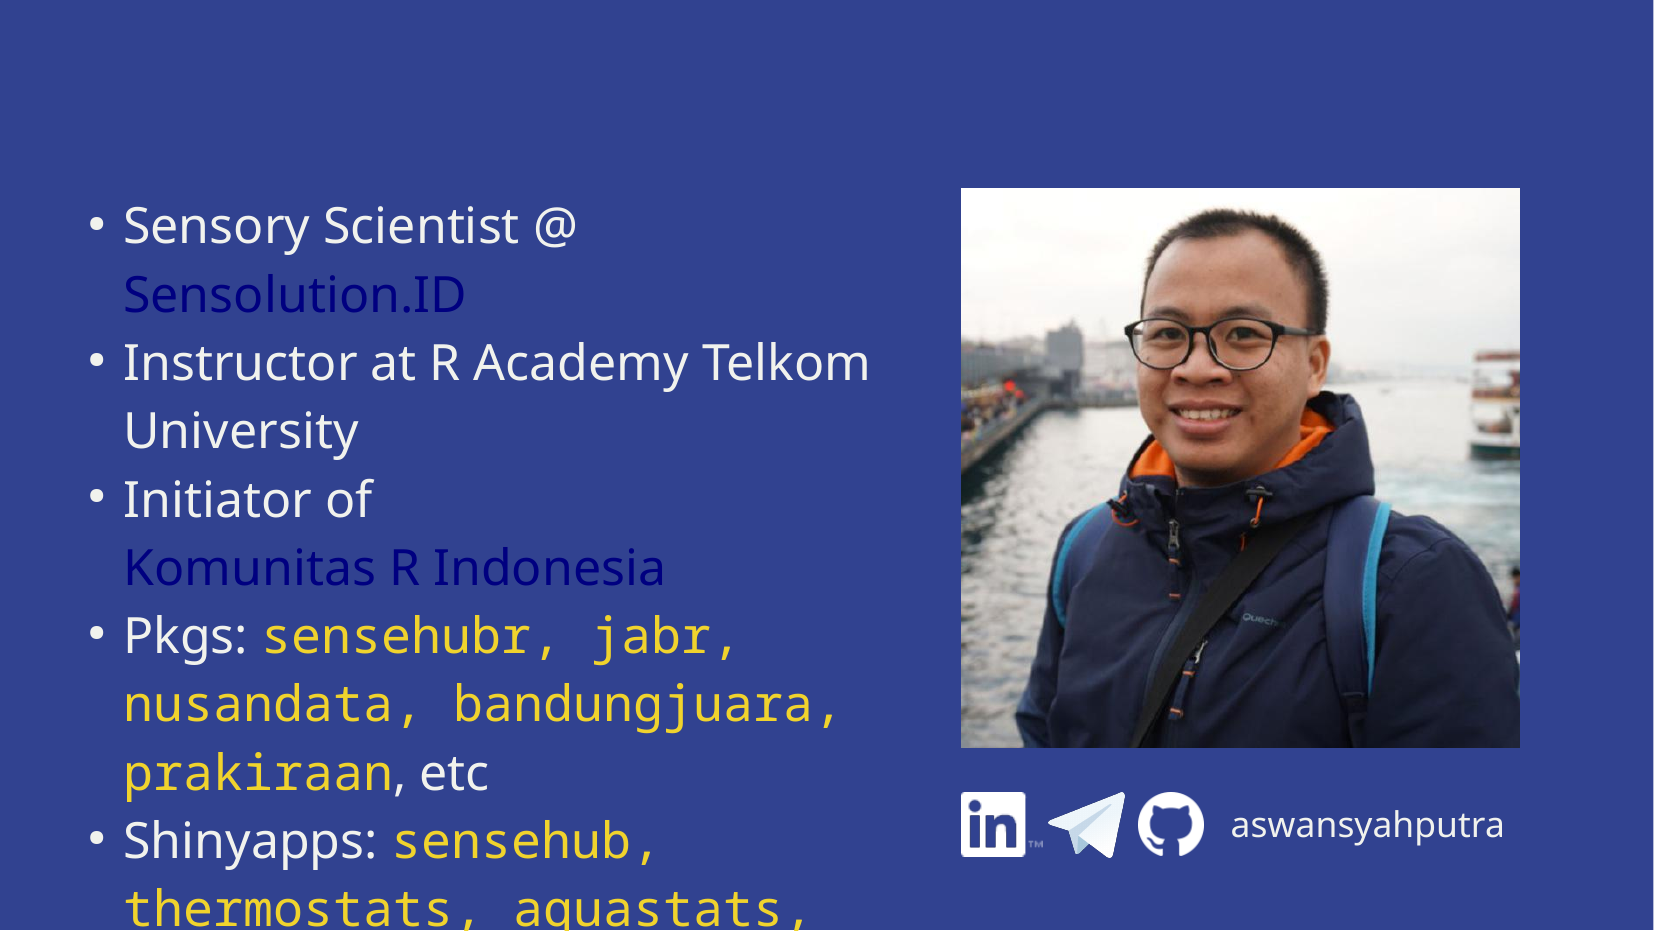

Sensory Scientist @ Sensolution.ID
Instructor at R Academy Telkom University
Initiator of Komunitas R Indonesia
Pkgs: sensehubr, jabr, nusandata, bandungjuara, prakiraan, etc
Shinyapps: sensehub, thermostats, aquastats, bcrp, bandungjuara, etc
aswansyahputra